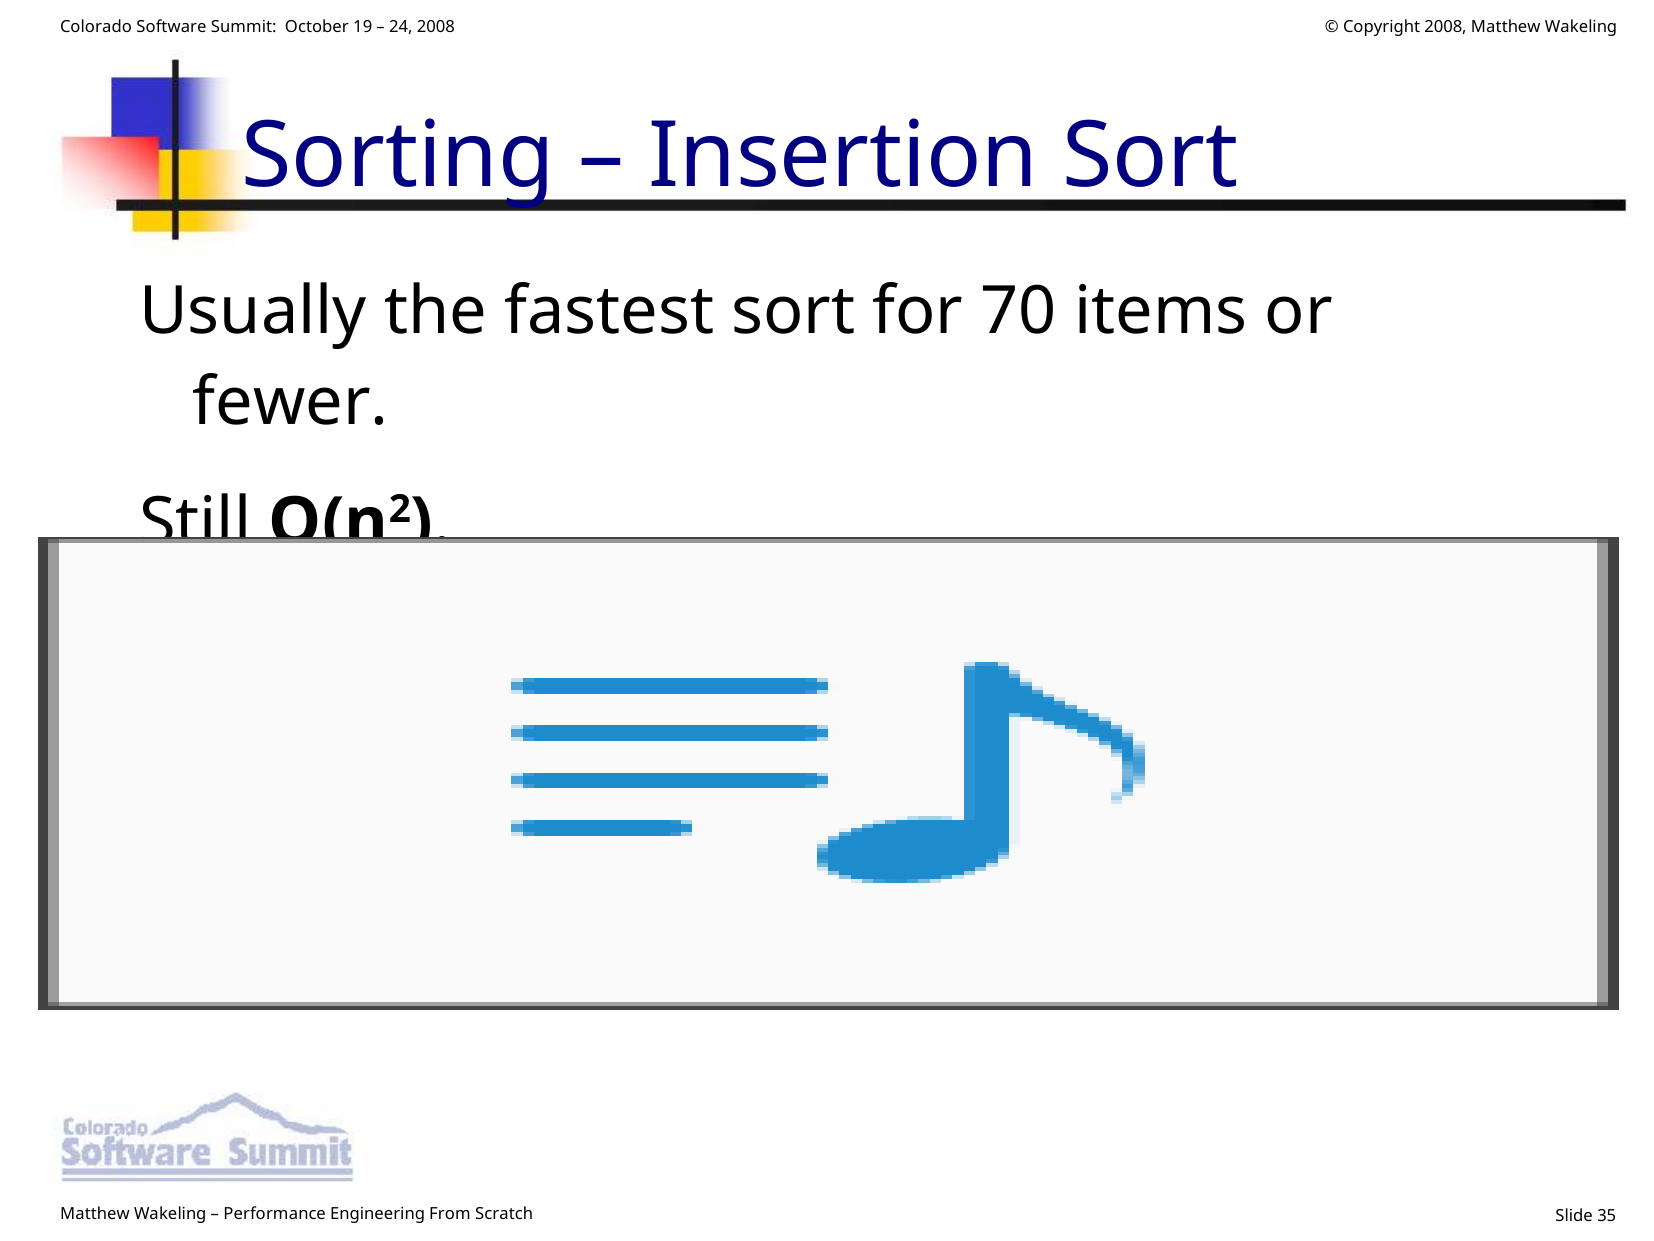

# Sorting – Insertion Sort
Usually the fastest sort for 70 items or fewer.
Still O(n2).